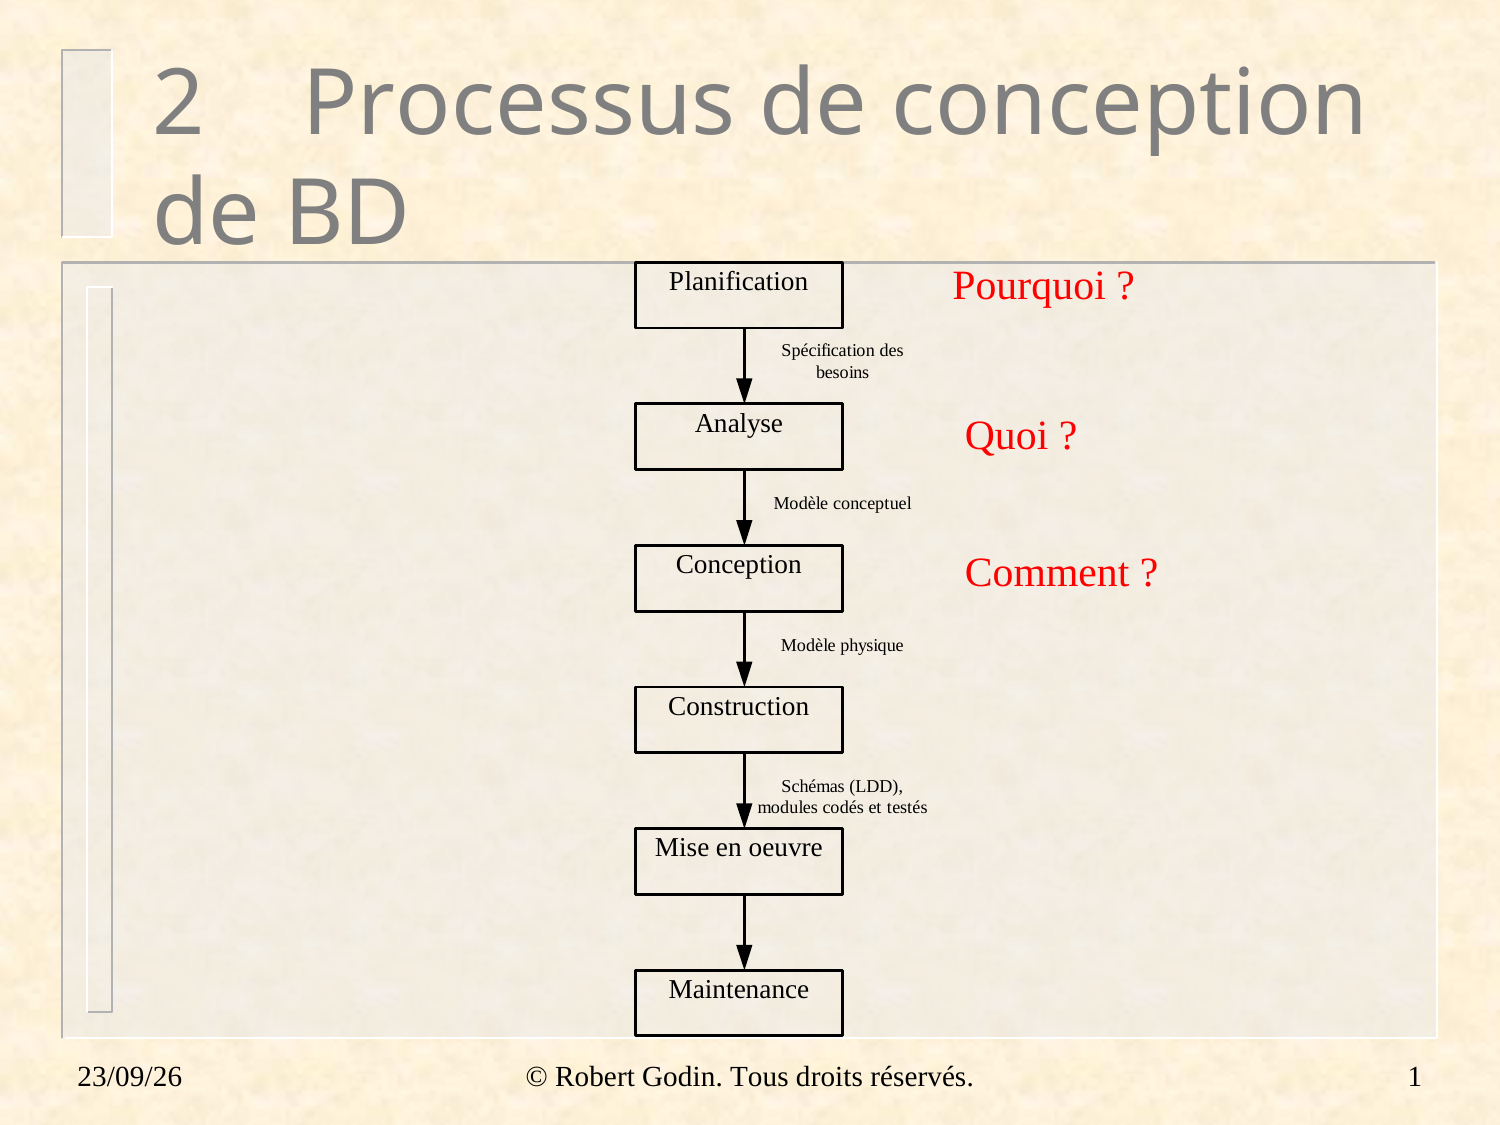

# 2	Processus de conception de BD
Pourquoi ?
Quoi ?
Comment ?
© Robert Godin. Tous droits réservés.